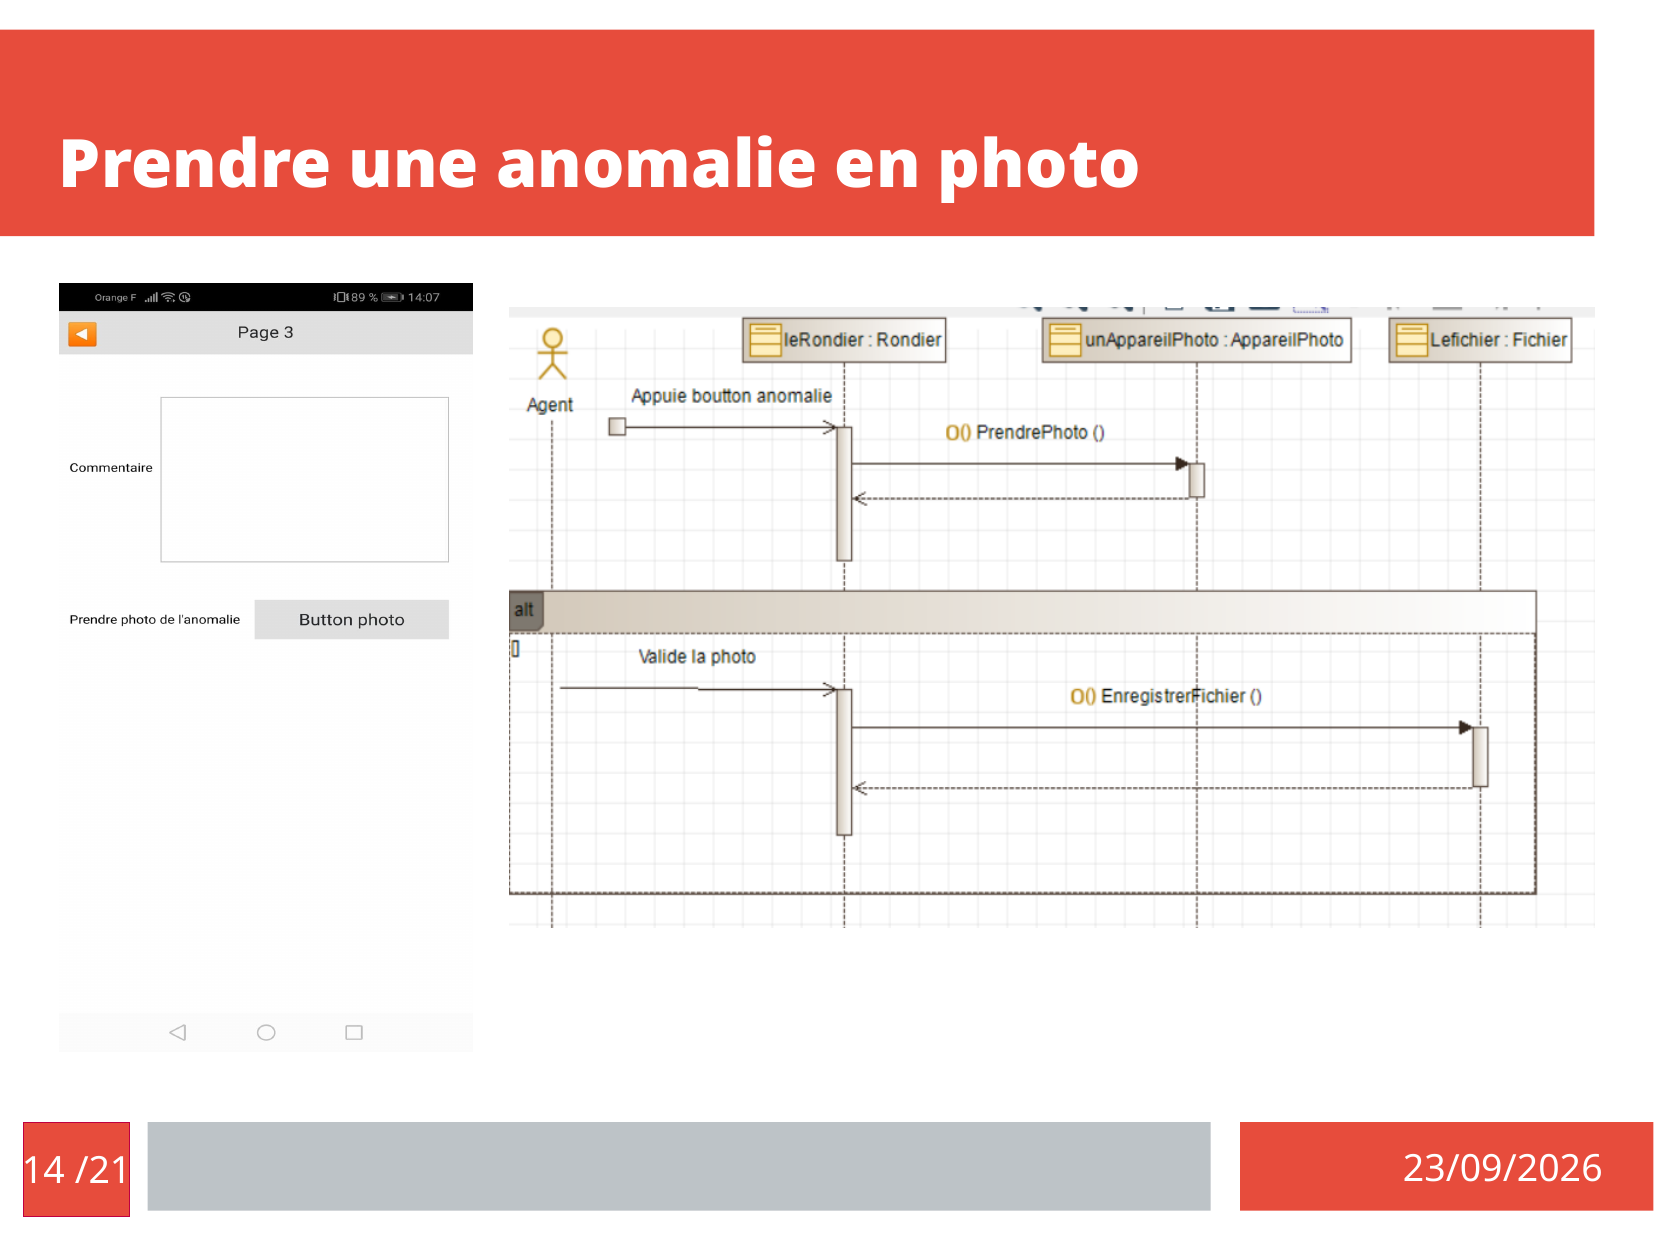

# Prendre une anomalie en photo
14